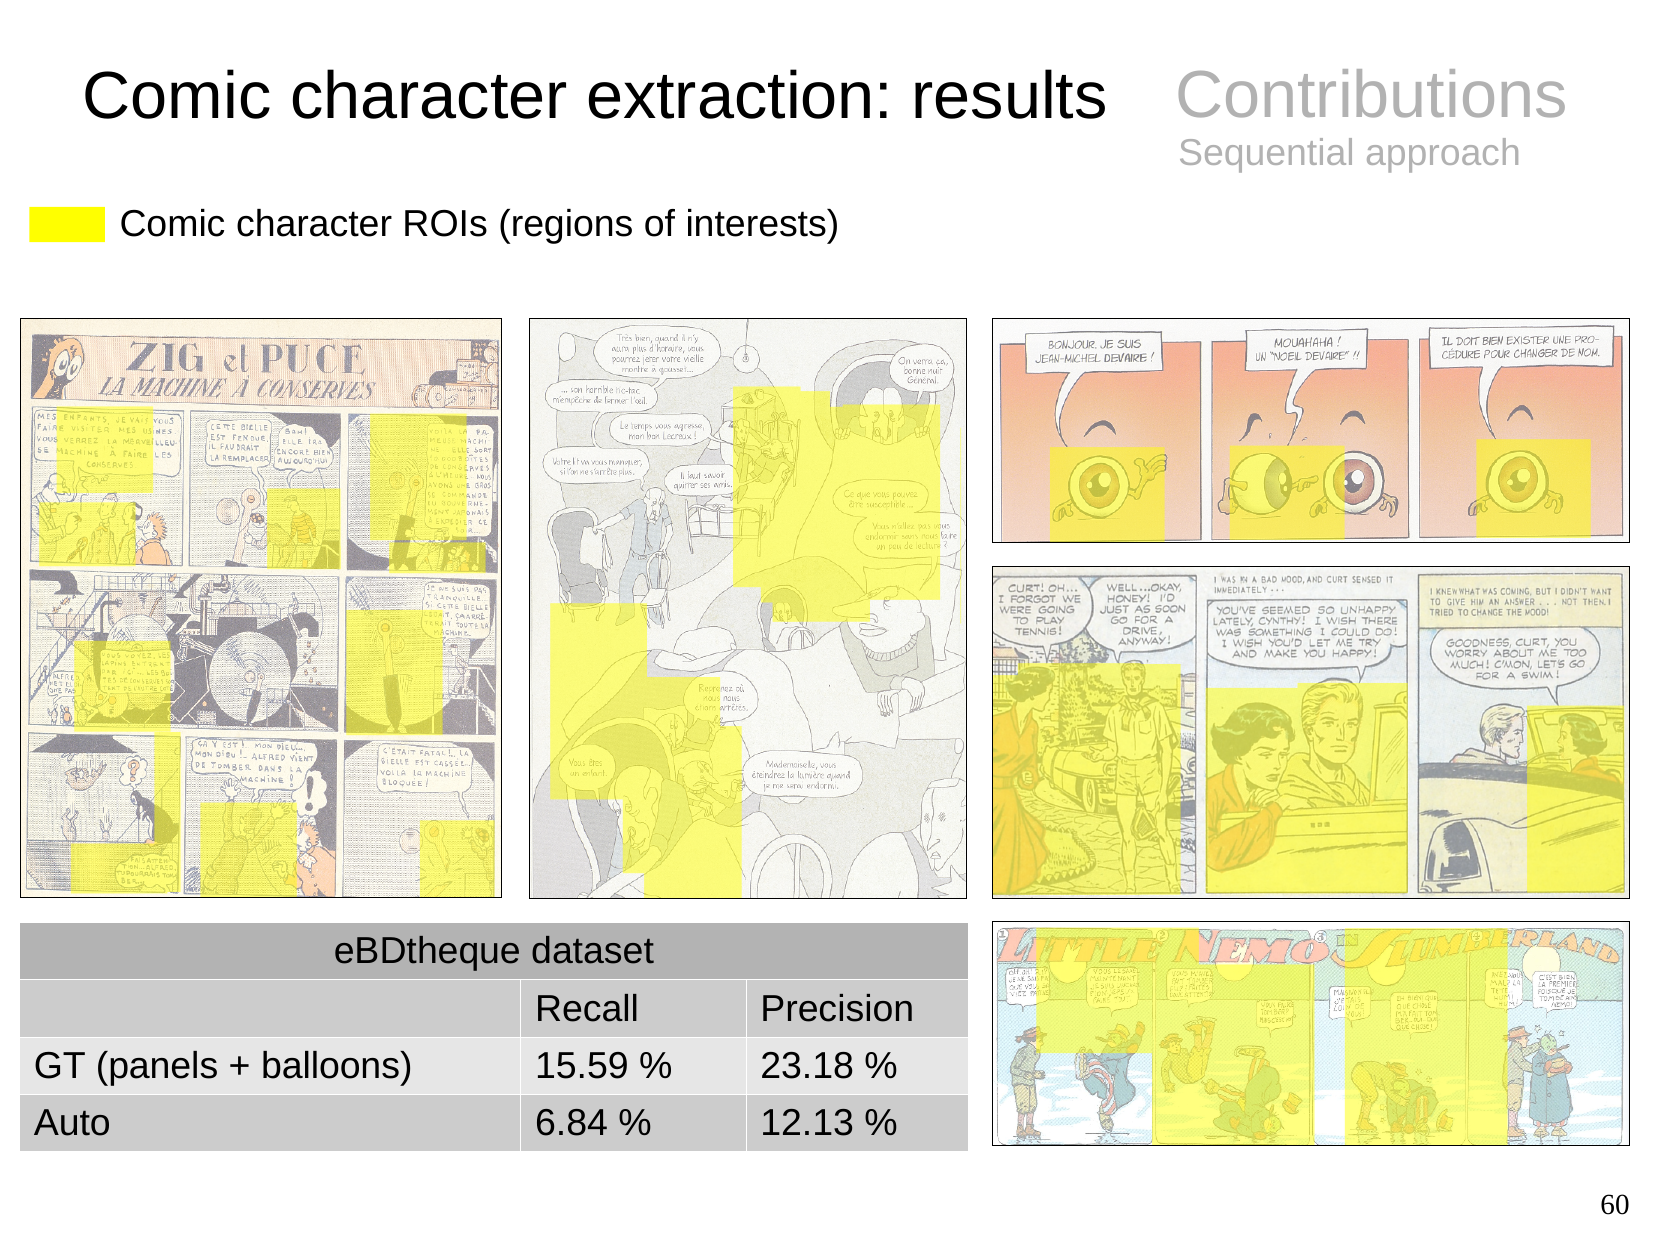

# Comic character extraction: results
Comic character ROIs (regions of interests)
| eBDtheque dataset | | |
| --- | --- | --- |
| | Recall | Precision |
| GT (panels + balloons) | 15.59 % | 23.18 % |
| Auto | 6.84 % | 12.13 % |
60